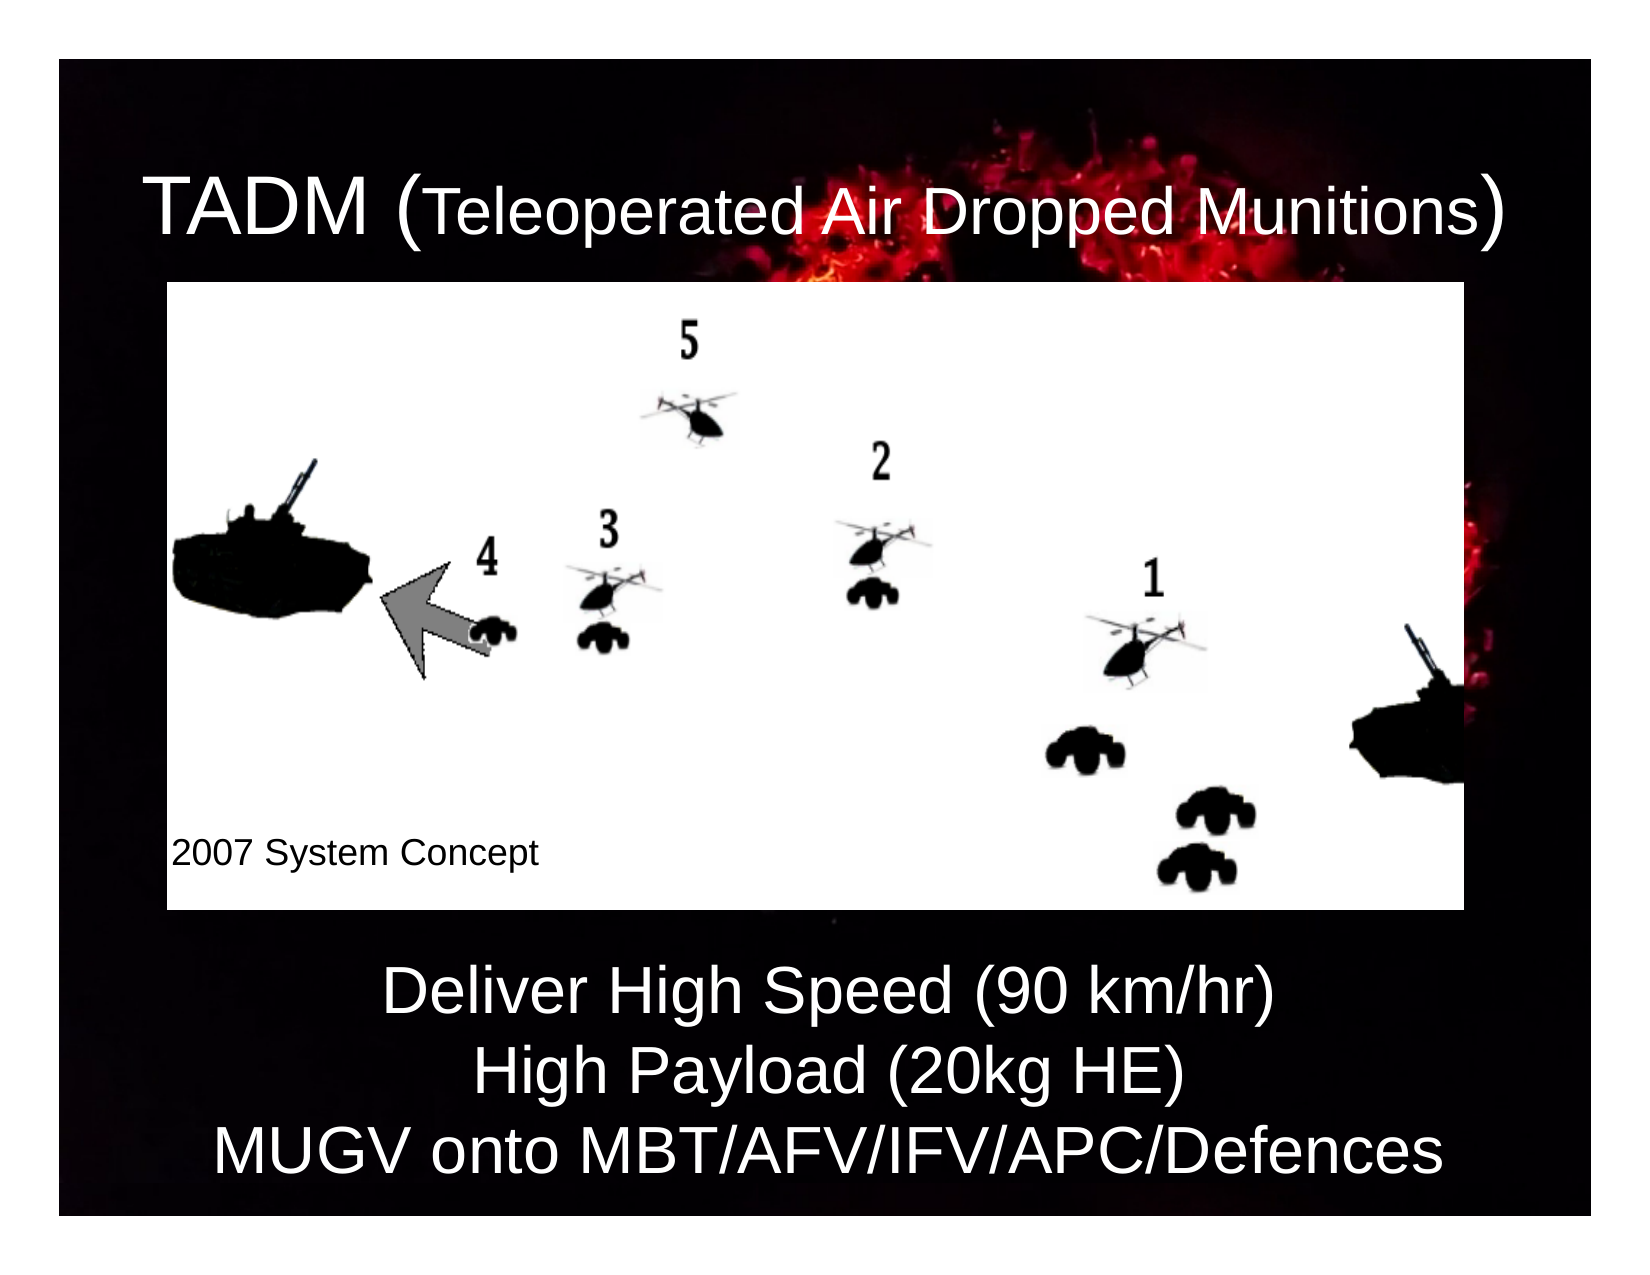

TADM (Teleoperated Air Dropped Munitions)
Deliver High Speed (90 km/hr)
High Payload (20kg HE)
MUGV onto MBT/AFV/IFV/APC/Defences
2007 System Concept